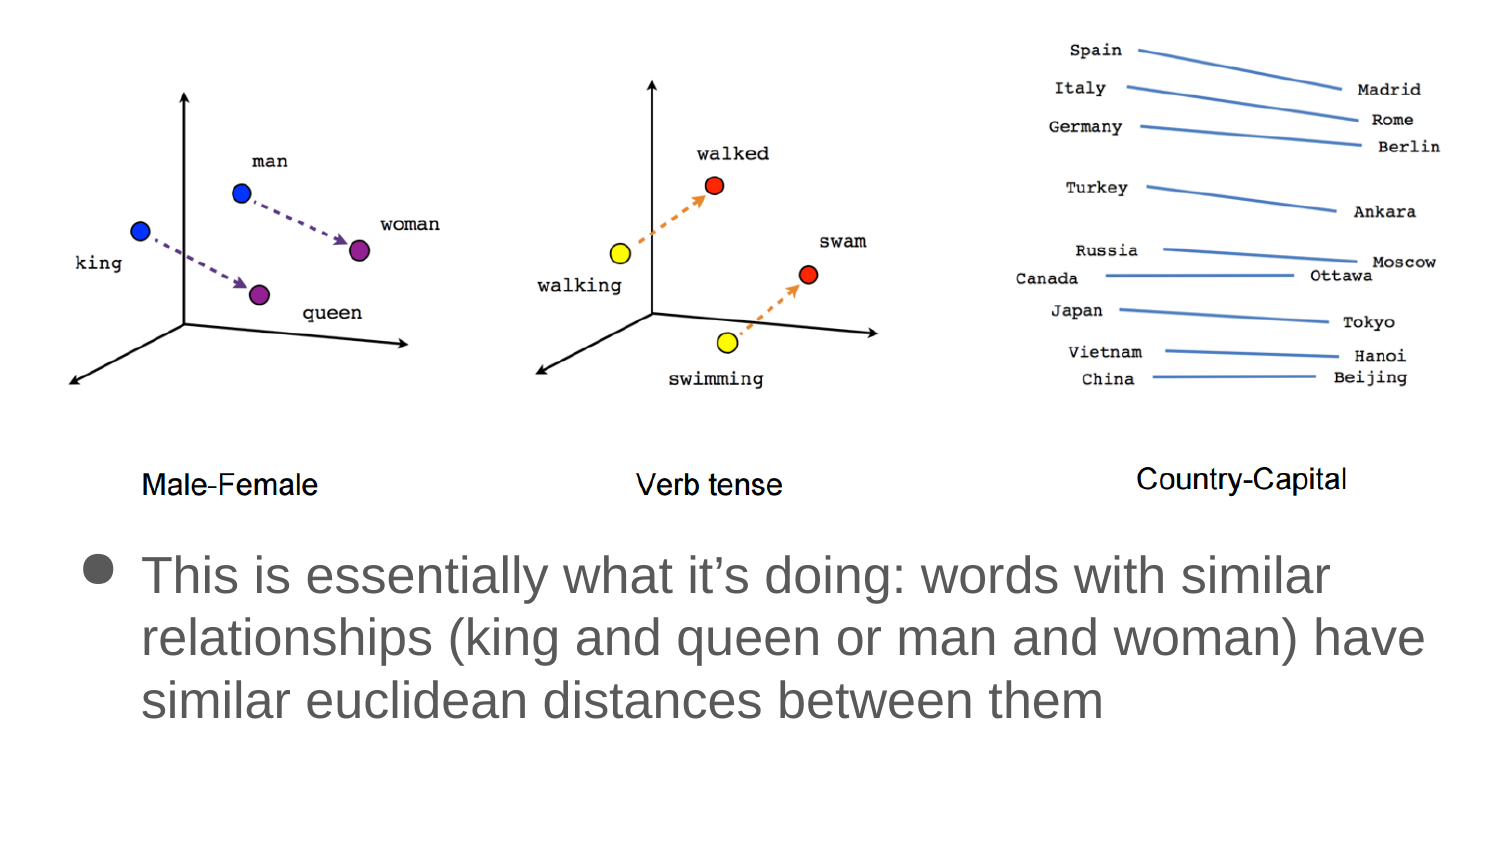

#
This is essentially what it’s doing: words with similar relationships (king and queen or man and woman) have similar euclidean distances between them